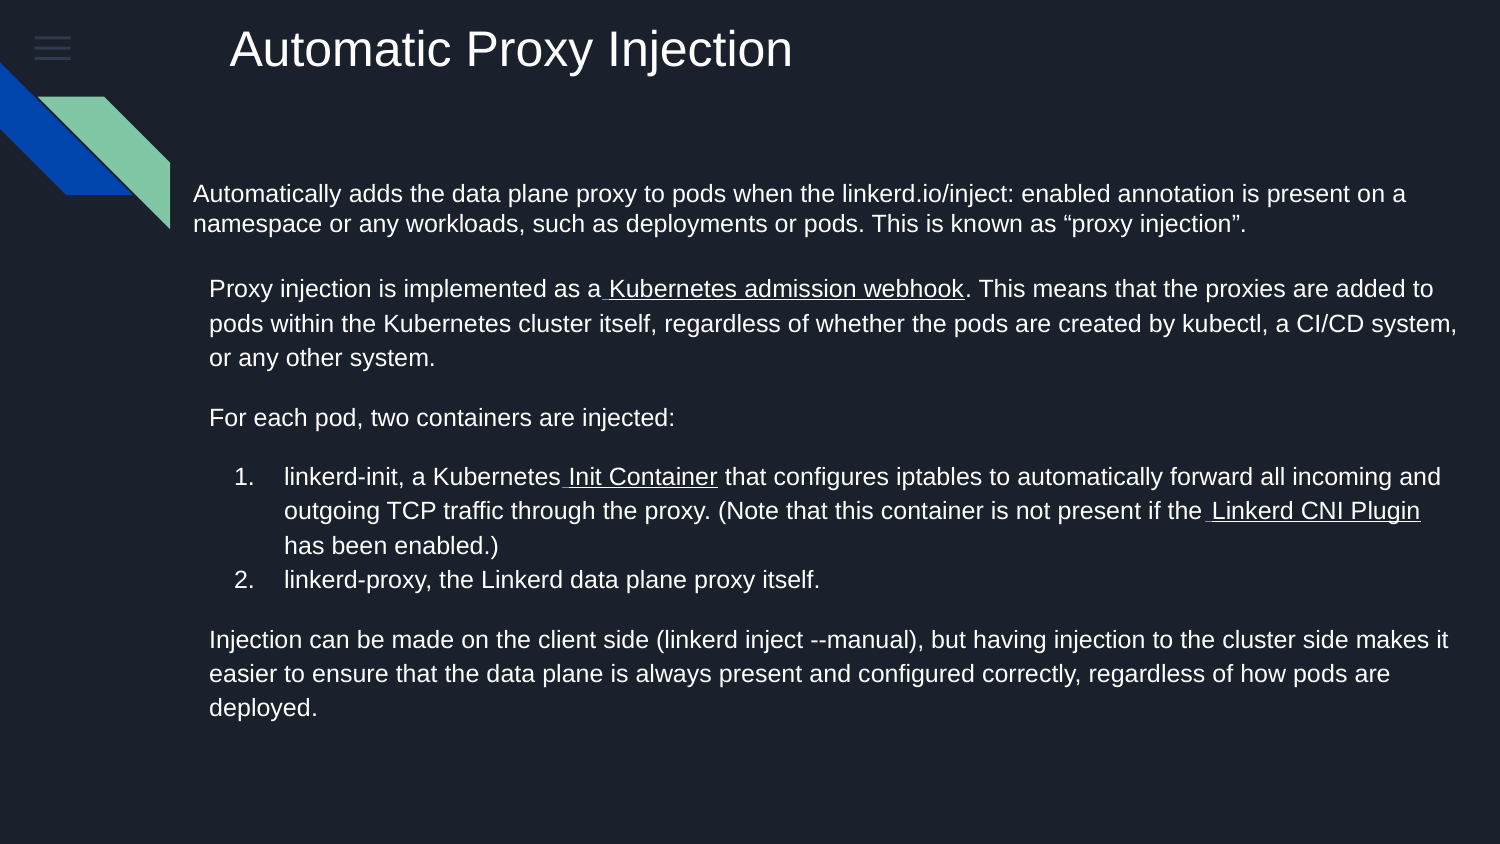

# Automatic Proxy Injection
Automatically adds the data plane proxy to pods when the linkerd.io/inject: enabled annotation is present on a namespace or any workloads, such as deployments or pods. This is known as “proxy injection”.
Proxy injection is implemented as a Kubernetes admission webhook. This means that the proxies are added to pods within the Kubernetes cluster itself, regardless of whether the pods are created by kubectl, a CI/CD system, or any other system.
For each pod, two containers are injected:
linkerd-init, a Kubernetes Init Container that configures iptables to automatically forward all incoming and outgoing TCP traffic through the proxy. (Note that this container is not present if the Linkerd CNI Plugin has been enabled.)
linkerd-proxy, the Linkerd data plane proxy itself.
Injection can be made on the client side (linkerd inject --manual), but having injection to the cluster side makes it easier to ensure that the data plane is always present and configured correctly, regardless of how pods are deployed.